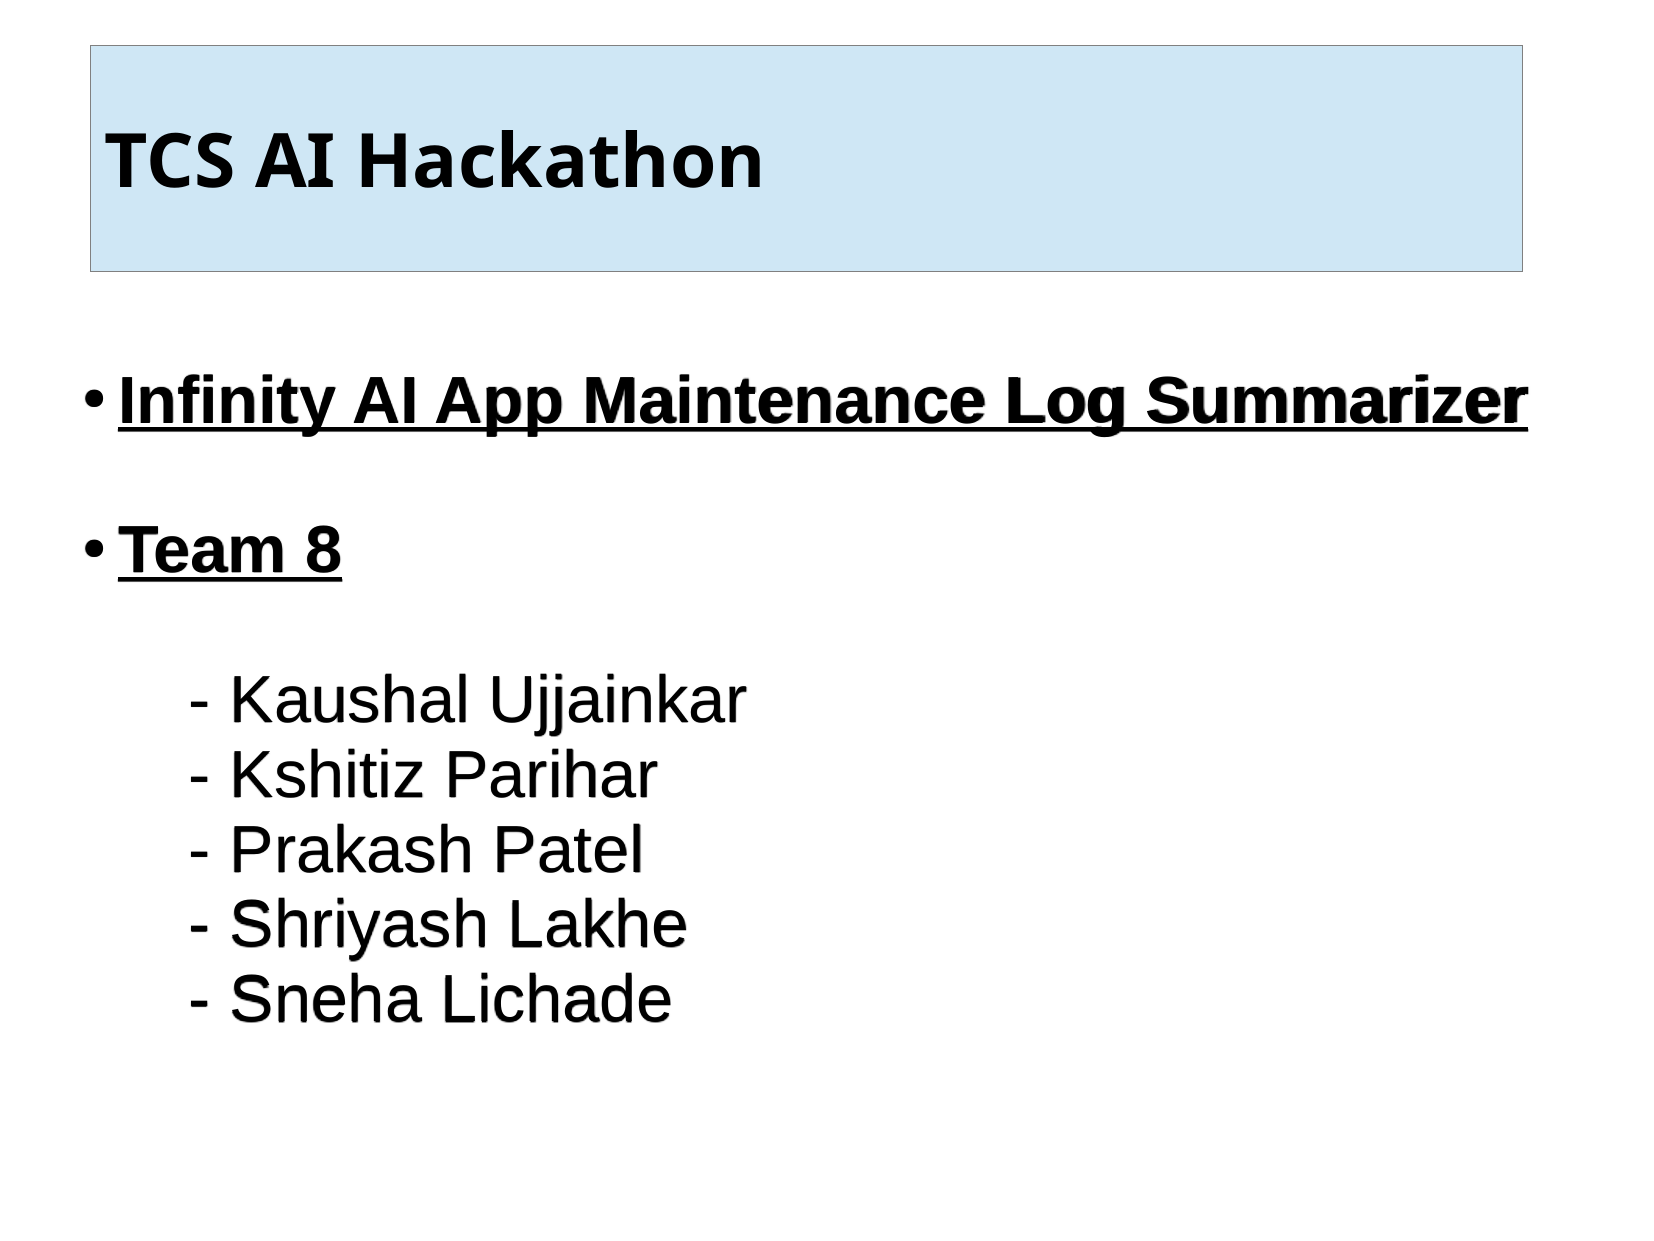

TCS AI Hackathon
# Infinity AI App Maintenance Log Summarizer
Team 8
- Kaushal Ujjainkar
- Kshitiz Parihar
- Prakash Patel
- Shriyash Lakhe
- Sneha Lichade